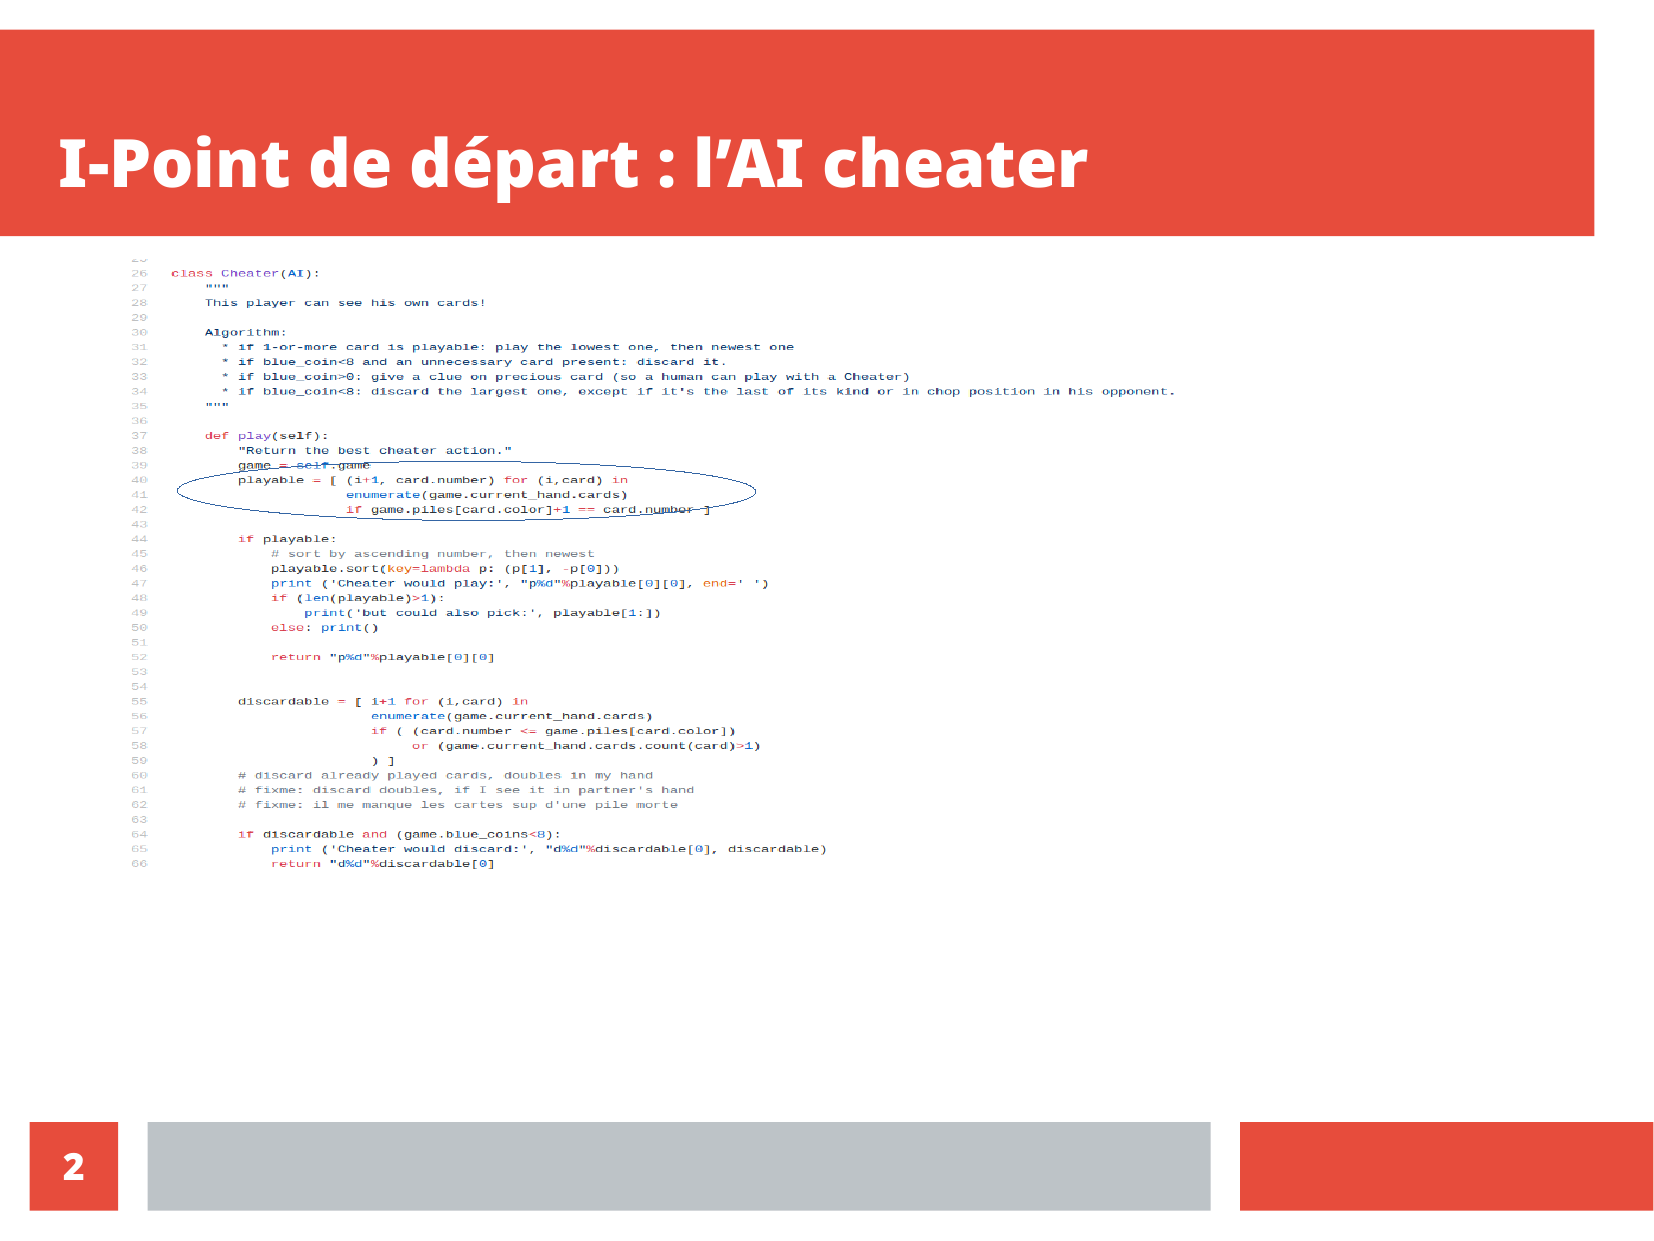

# I-Point de départ : l’AI cheater
2